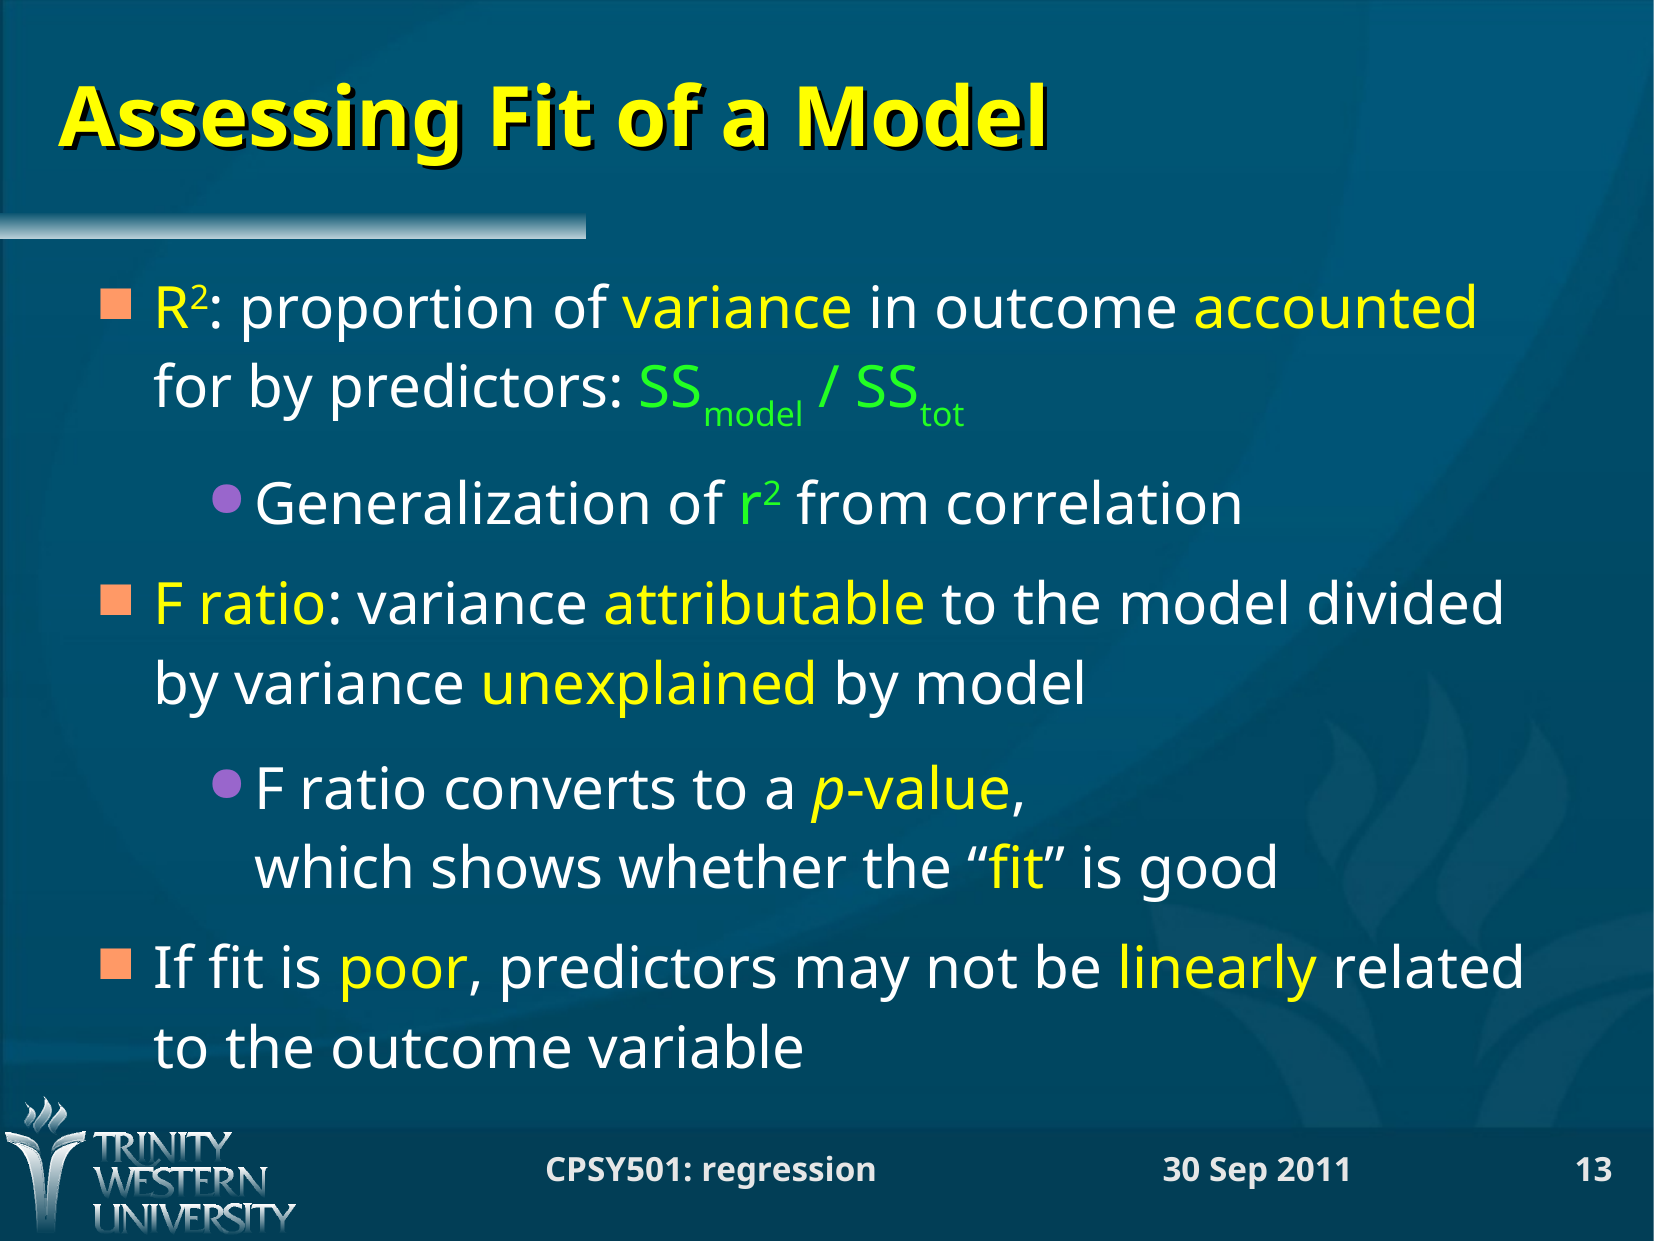

# Assessing Fit of a Model
R2: proportion of variance in outcome accounted for by predictors: SSmodel / SStot
Generalization of r2 from correlation
F ratio: variance attributable to the model divided by variance unexplained by model
F ratio converts to a p-value,
which shows whether the “fit” is good
If fit is poor, predictors may not be linearly related to the outcome variable
CPSY501: regression
30 Sep 2011
13